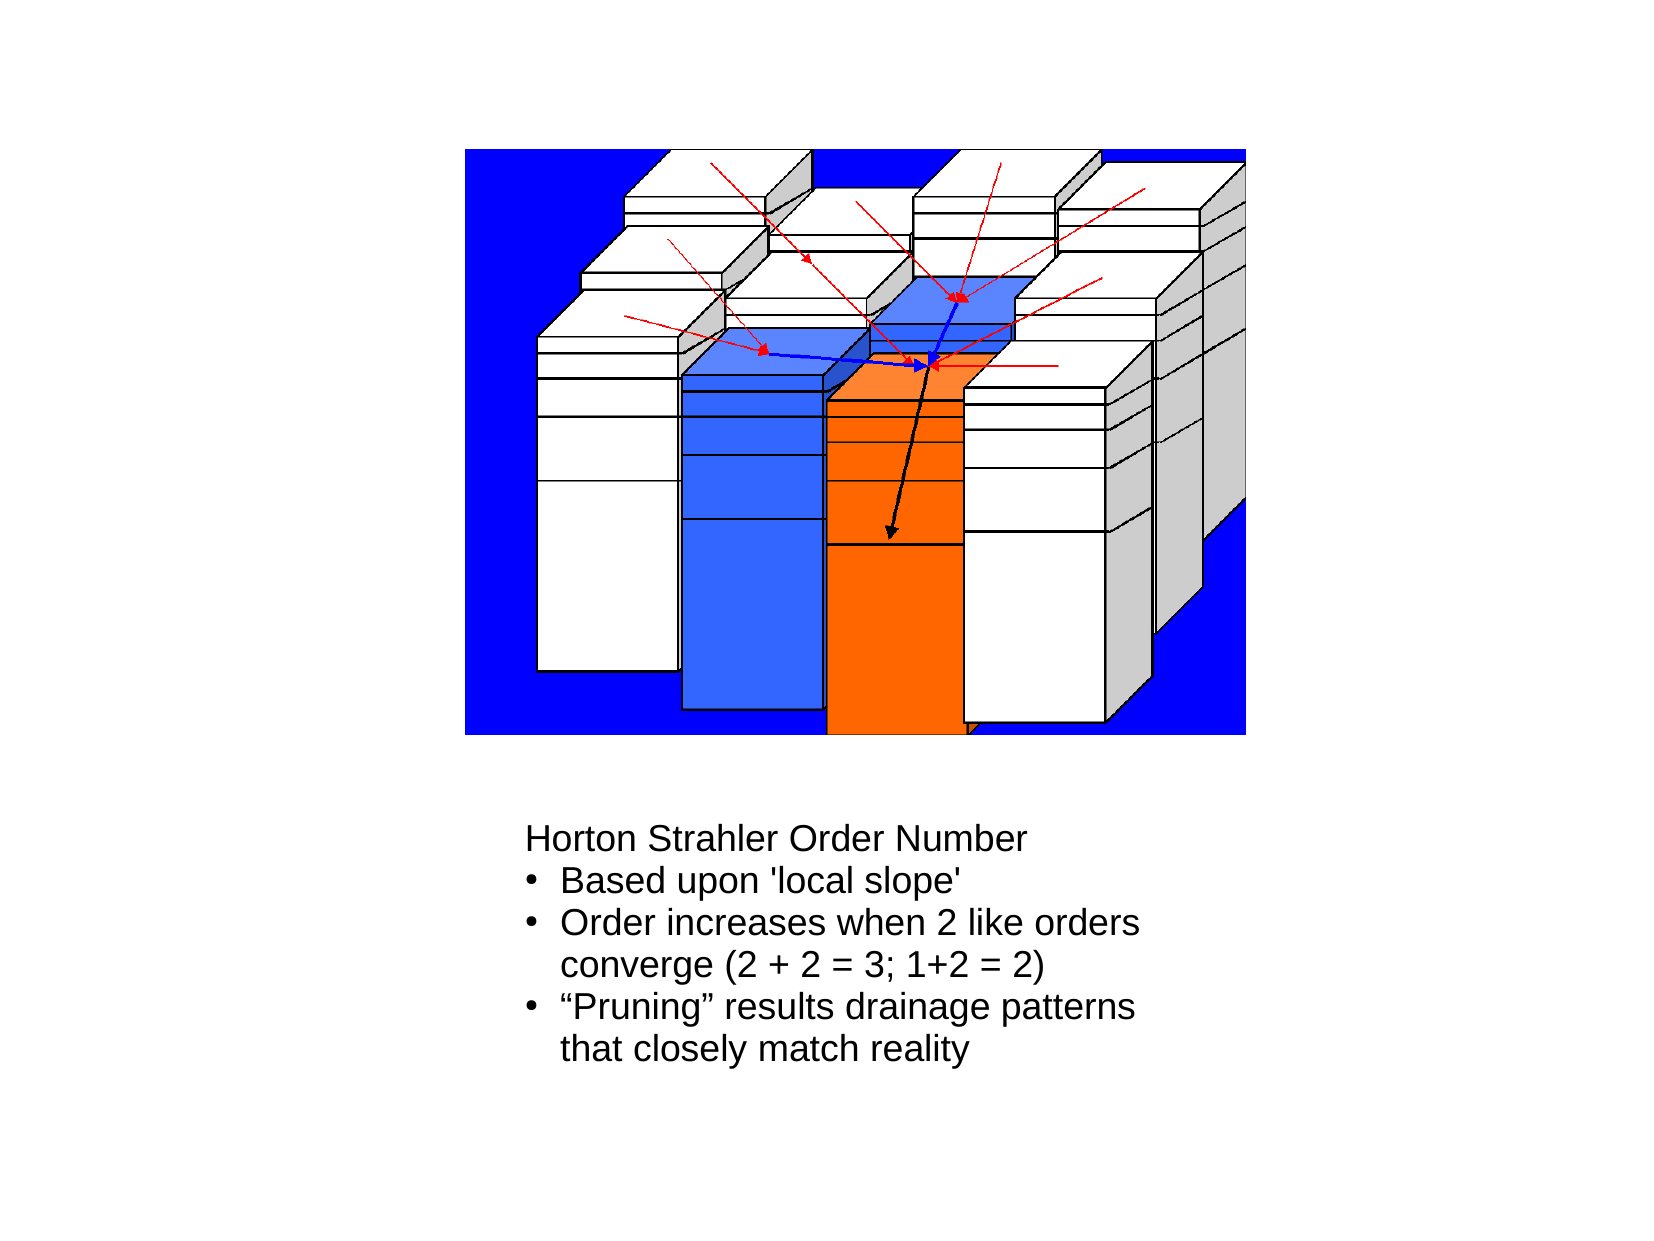

Horton Strahler Order Number
Based upon 'local slope'
Order increases when 2 like orders converge (2 + 2 = 3; 1+2 = 2)
“Pruning” results drainage patterns that closely match reality